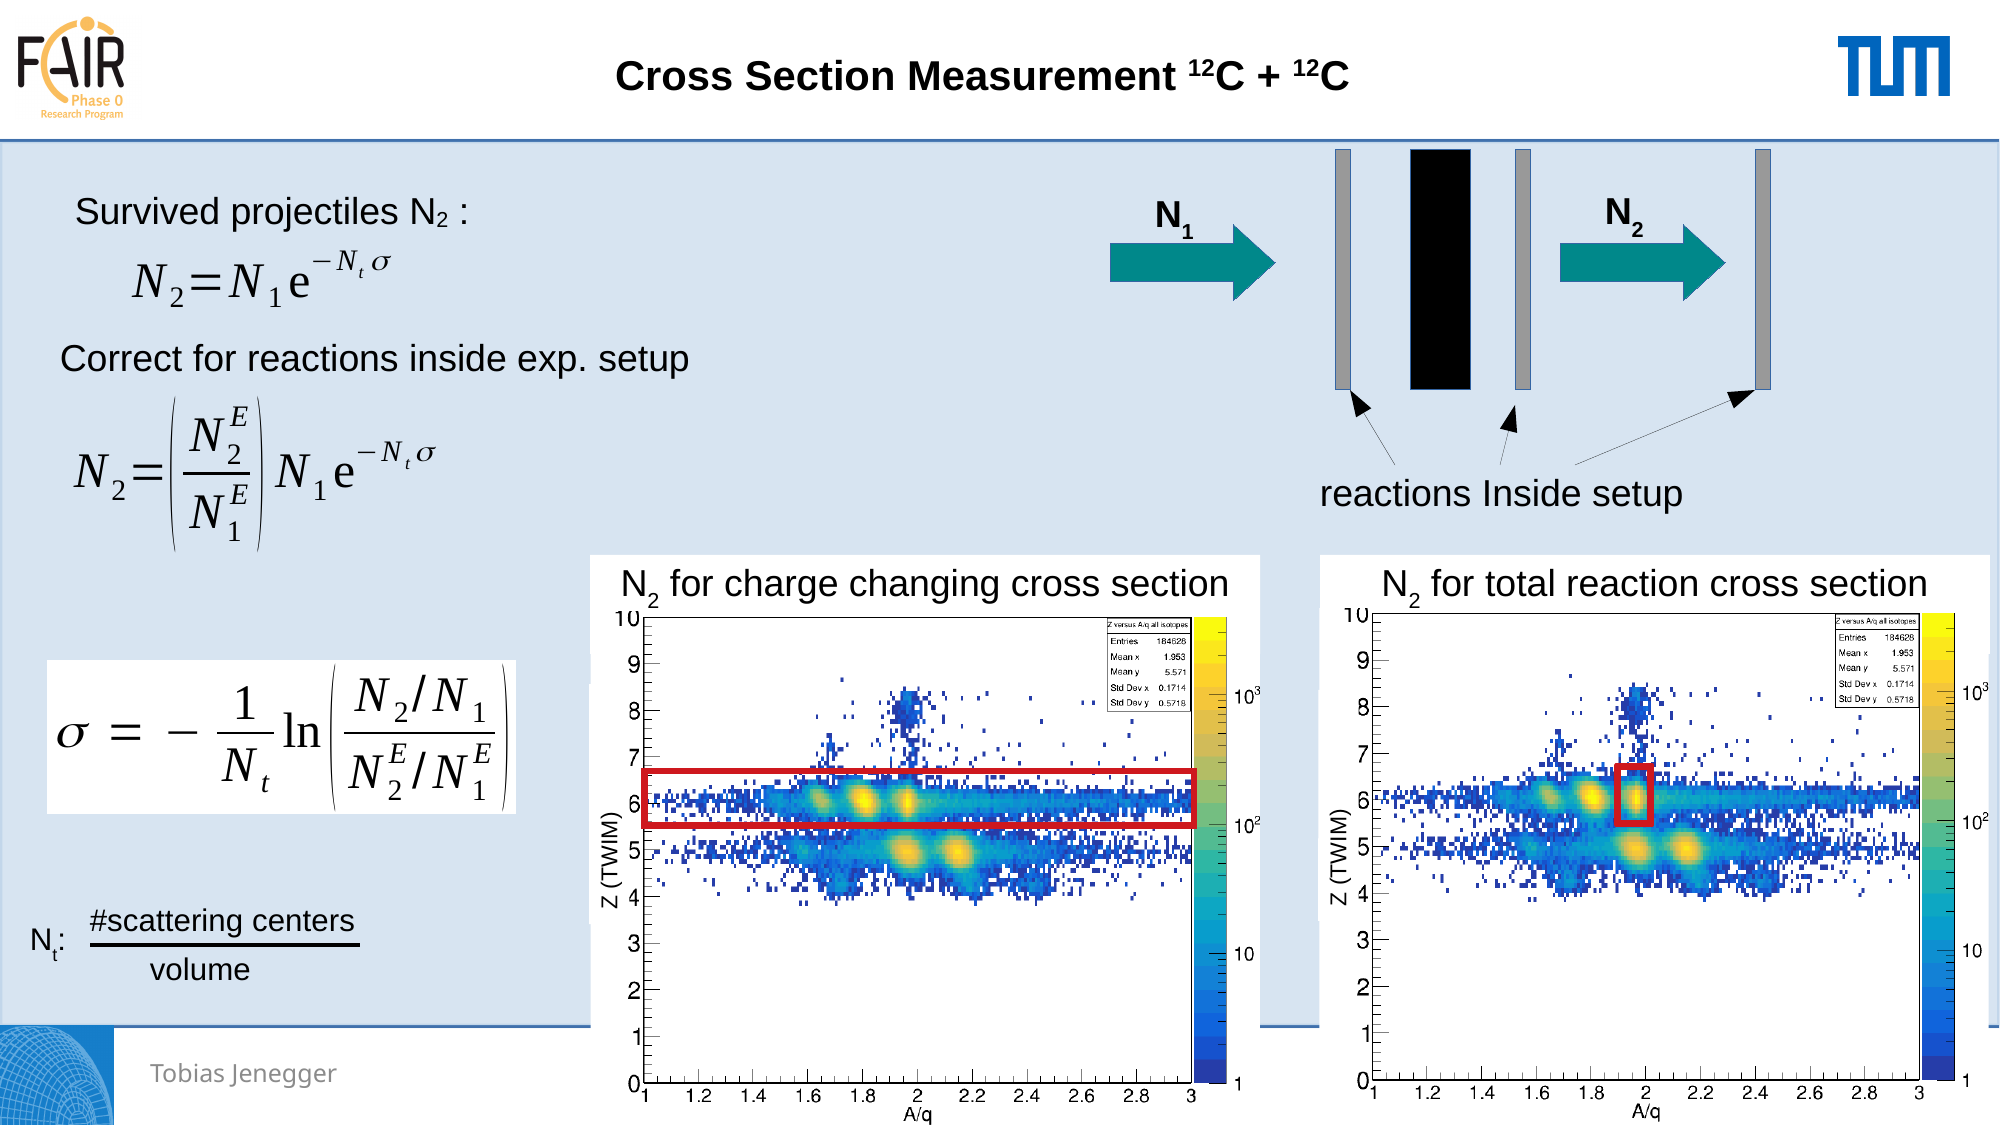

Cross Section Measurement 12C + 12C
Survived projectiles N2 :
N2
N1
Correct for reactions inside exp. setup
reactions Inside setup
N2 for charge changing cross section
Z (TWIM)
N2 for total reaction cross section
Z (TWIM)
#scattering centers
Nt:
volume
10